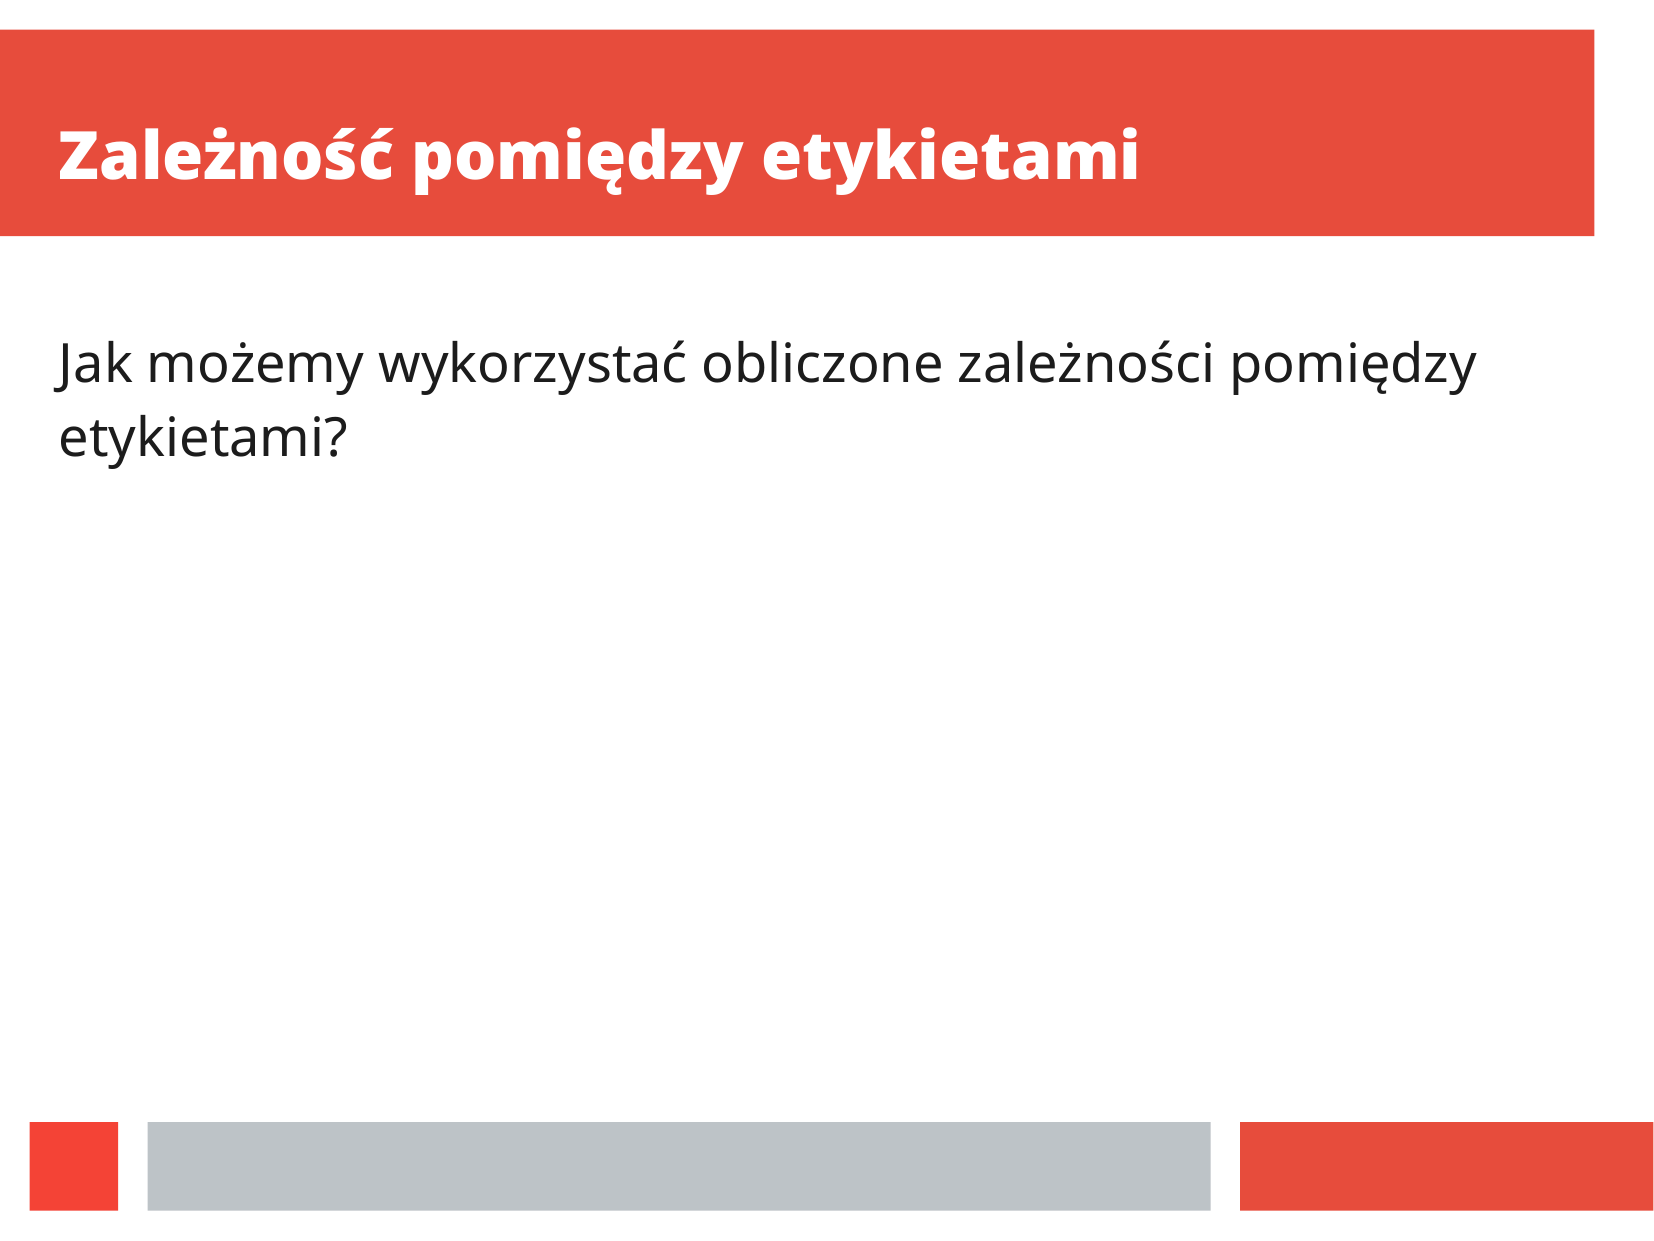

# Zależność pomiędzy etykietami
Jak możemy wykorzystać obliczone zależności pomiędzy etykietami?